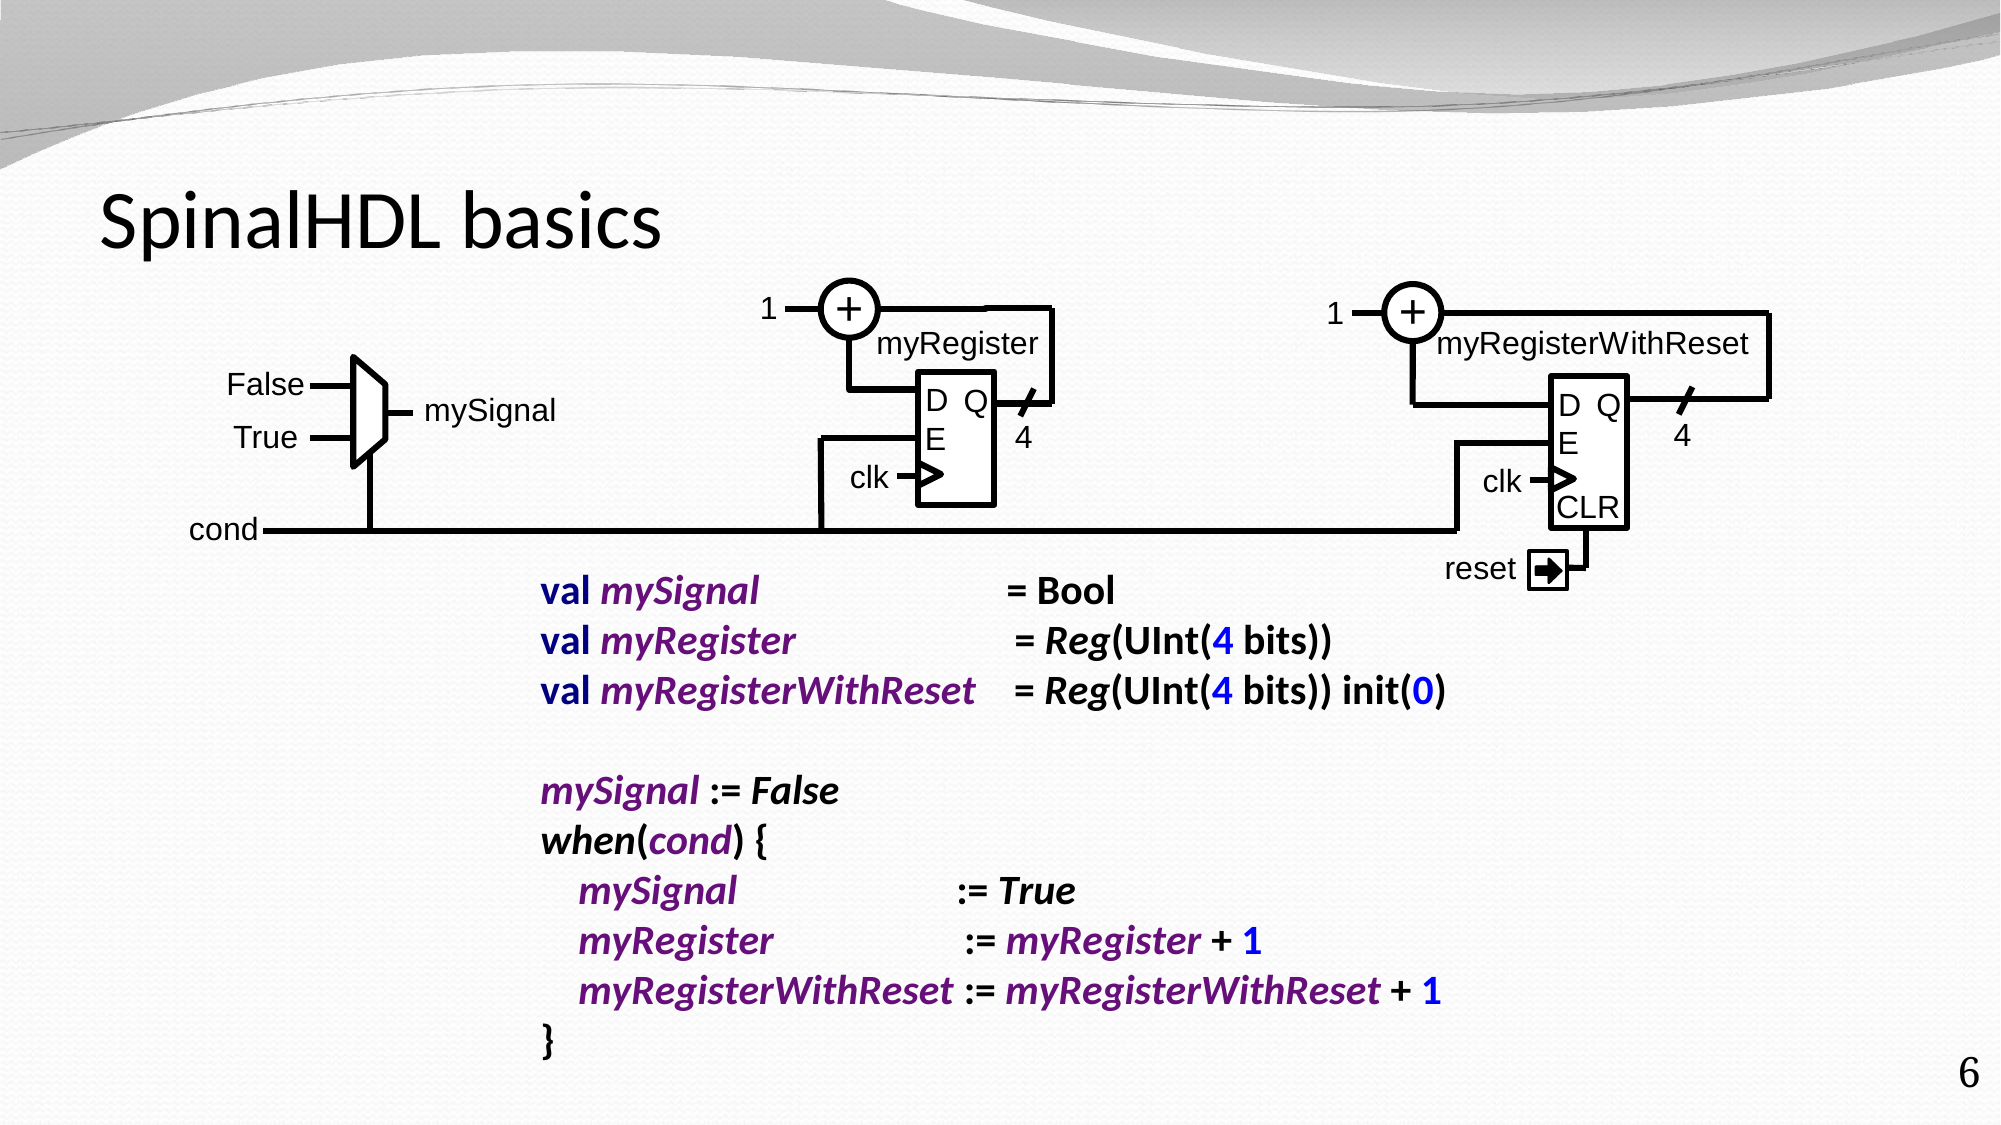

# SpinalHDL basics
val mySignal = Bool
val myRegister = Reg(UInt(4 bits))
val myRegisterWithReset = Reg(UInt(4 bits)) init(0)
mySignal := False
when(cond) {
 mySignal := True
 myRegister := myRegister + 1
 myRegisterWithReset := myRegisterWithReset + 1
}